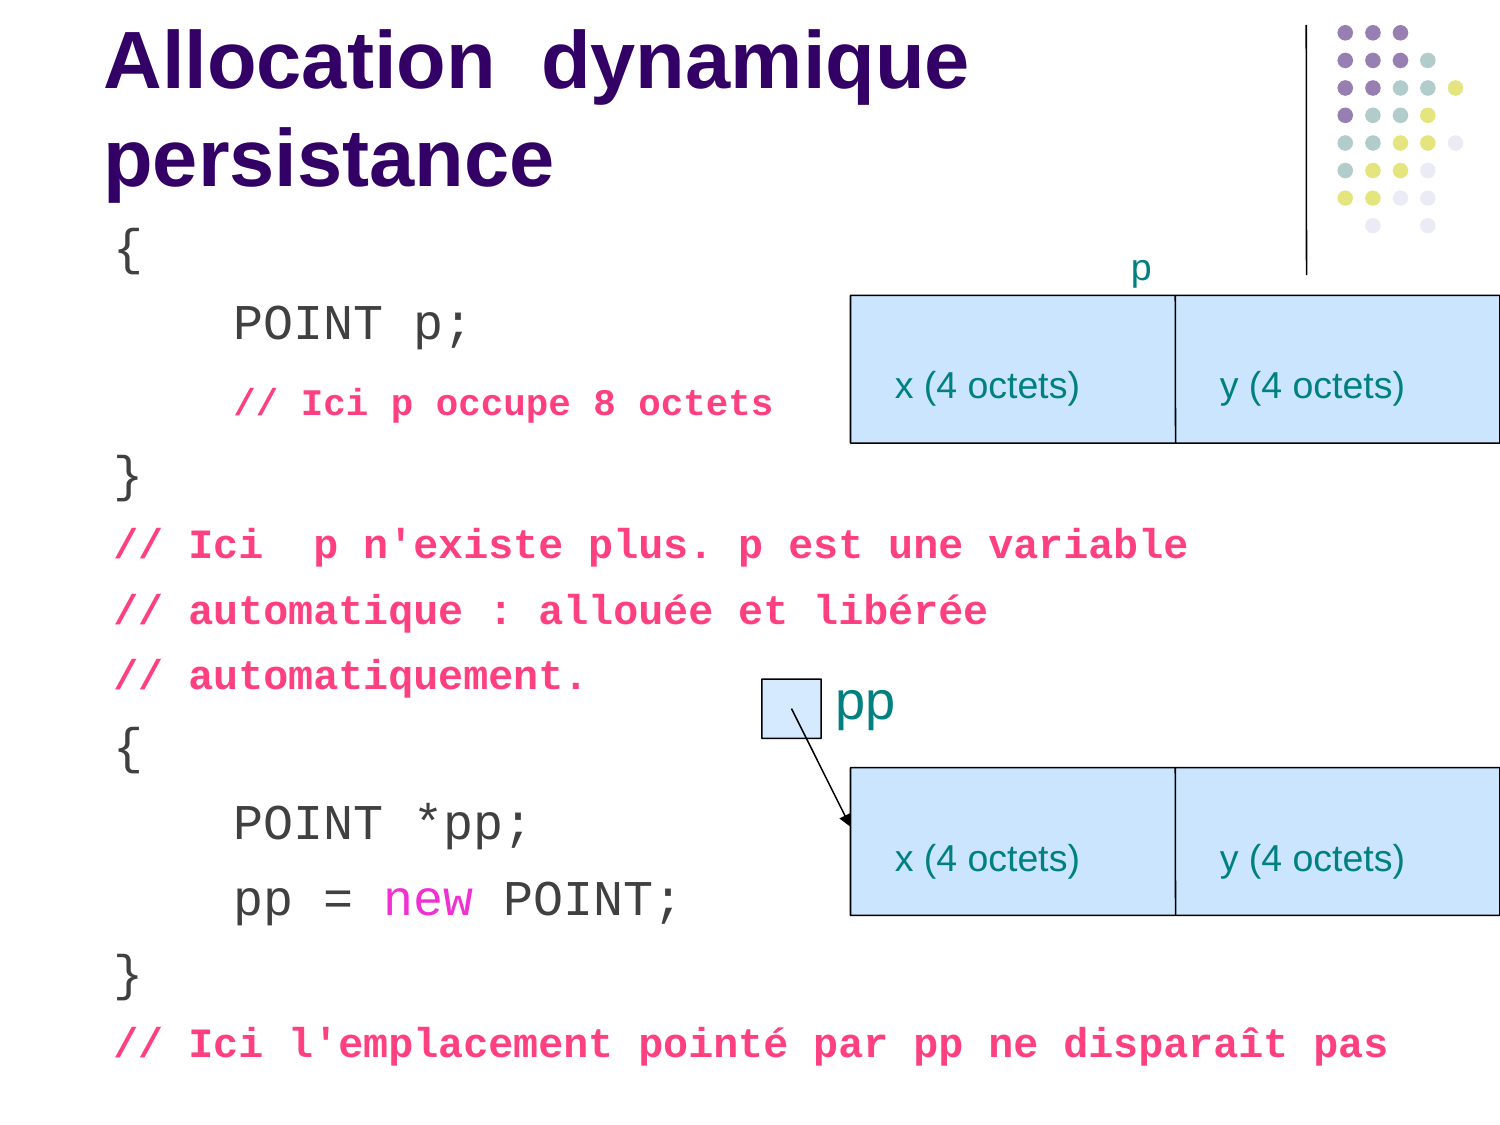

# Allocation dynamique persistance
{
 POINT p;
 // Ici p occupe 8 octets
}
// Ici p n'existe plus. p est une variable
// automatique : allouée et libérée
// automatiquement.
{
 POINT *pp;
 pp = new POINT;
}
// Ici l'emplacement pointé par pp ne disparaît pas
p
x (4 octets)
y (4 octets)
pp
x (4 octets)
y (4 octets)